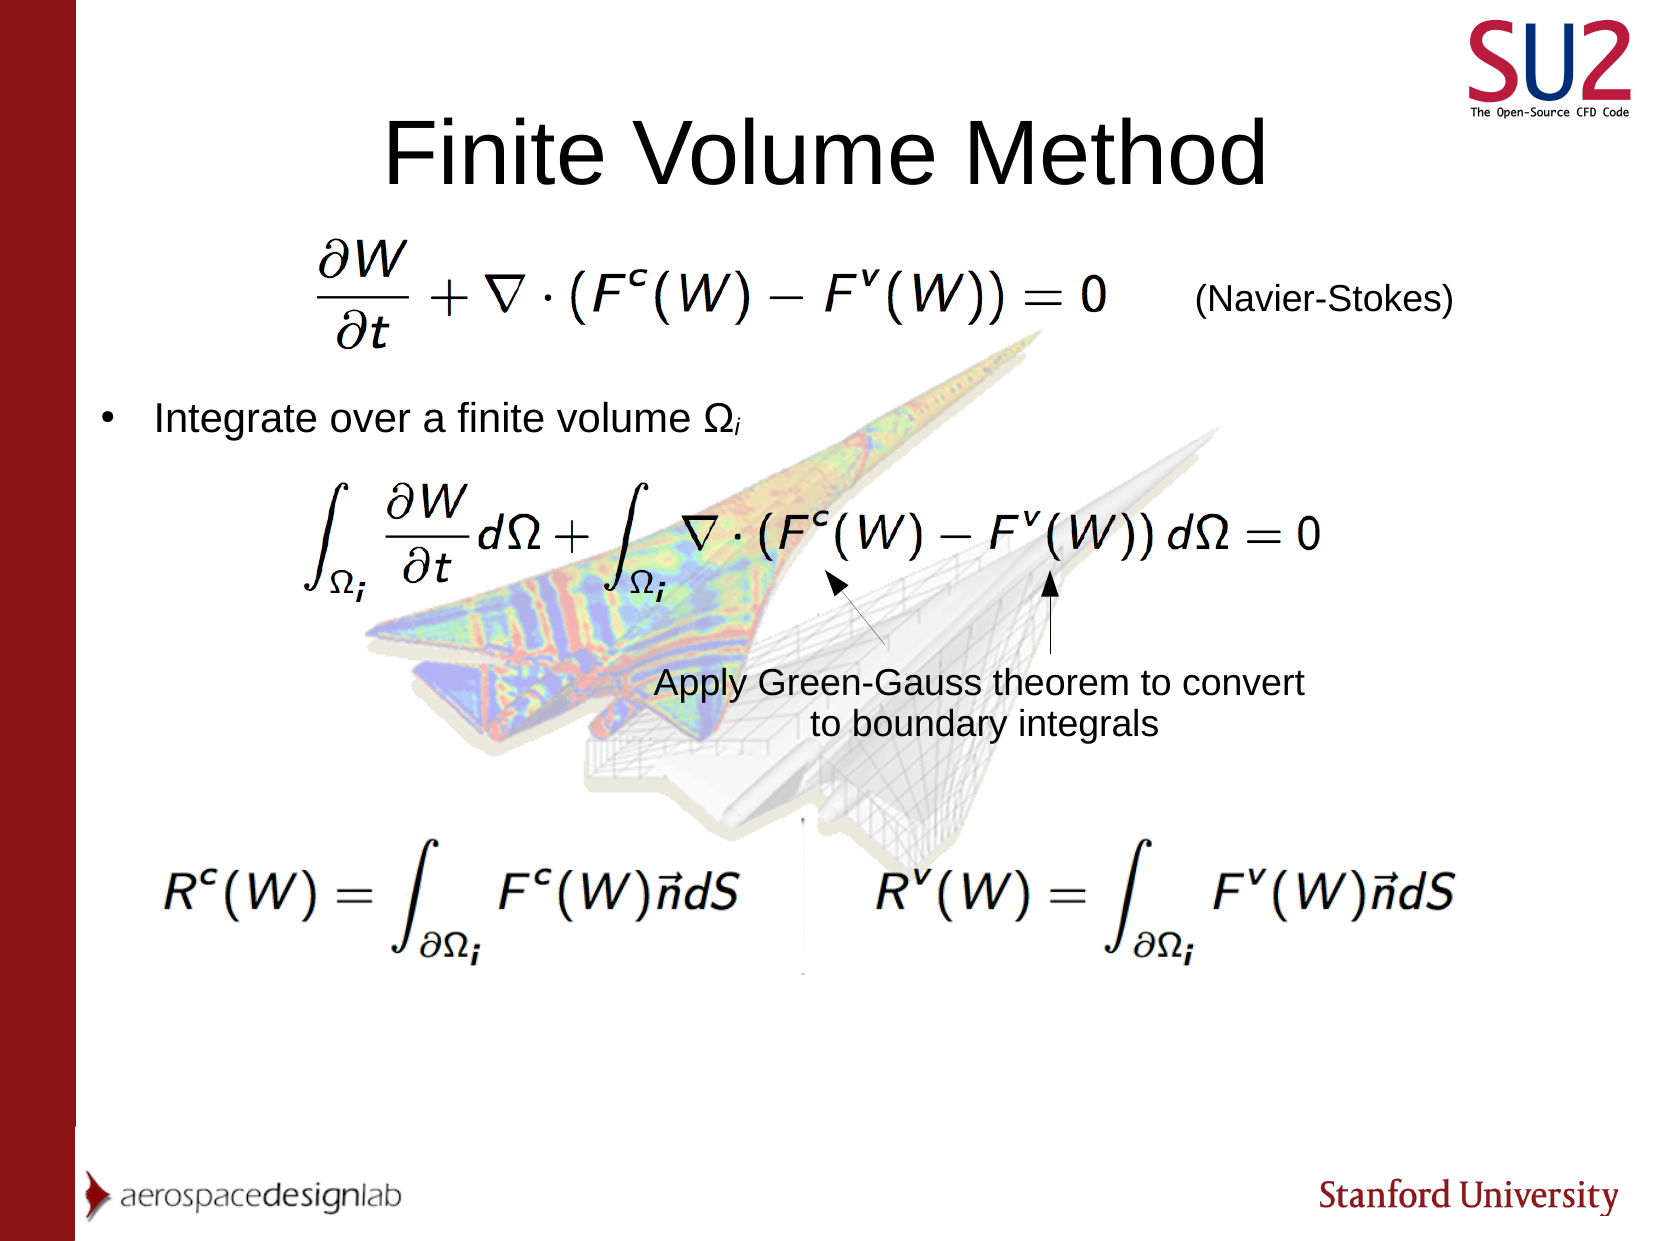

# Finite Volume Method
(Navier-Stokes)
Integrate over a finite volume Ωi
Apply Green-Gauss theorem to convert
to boundary integrals